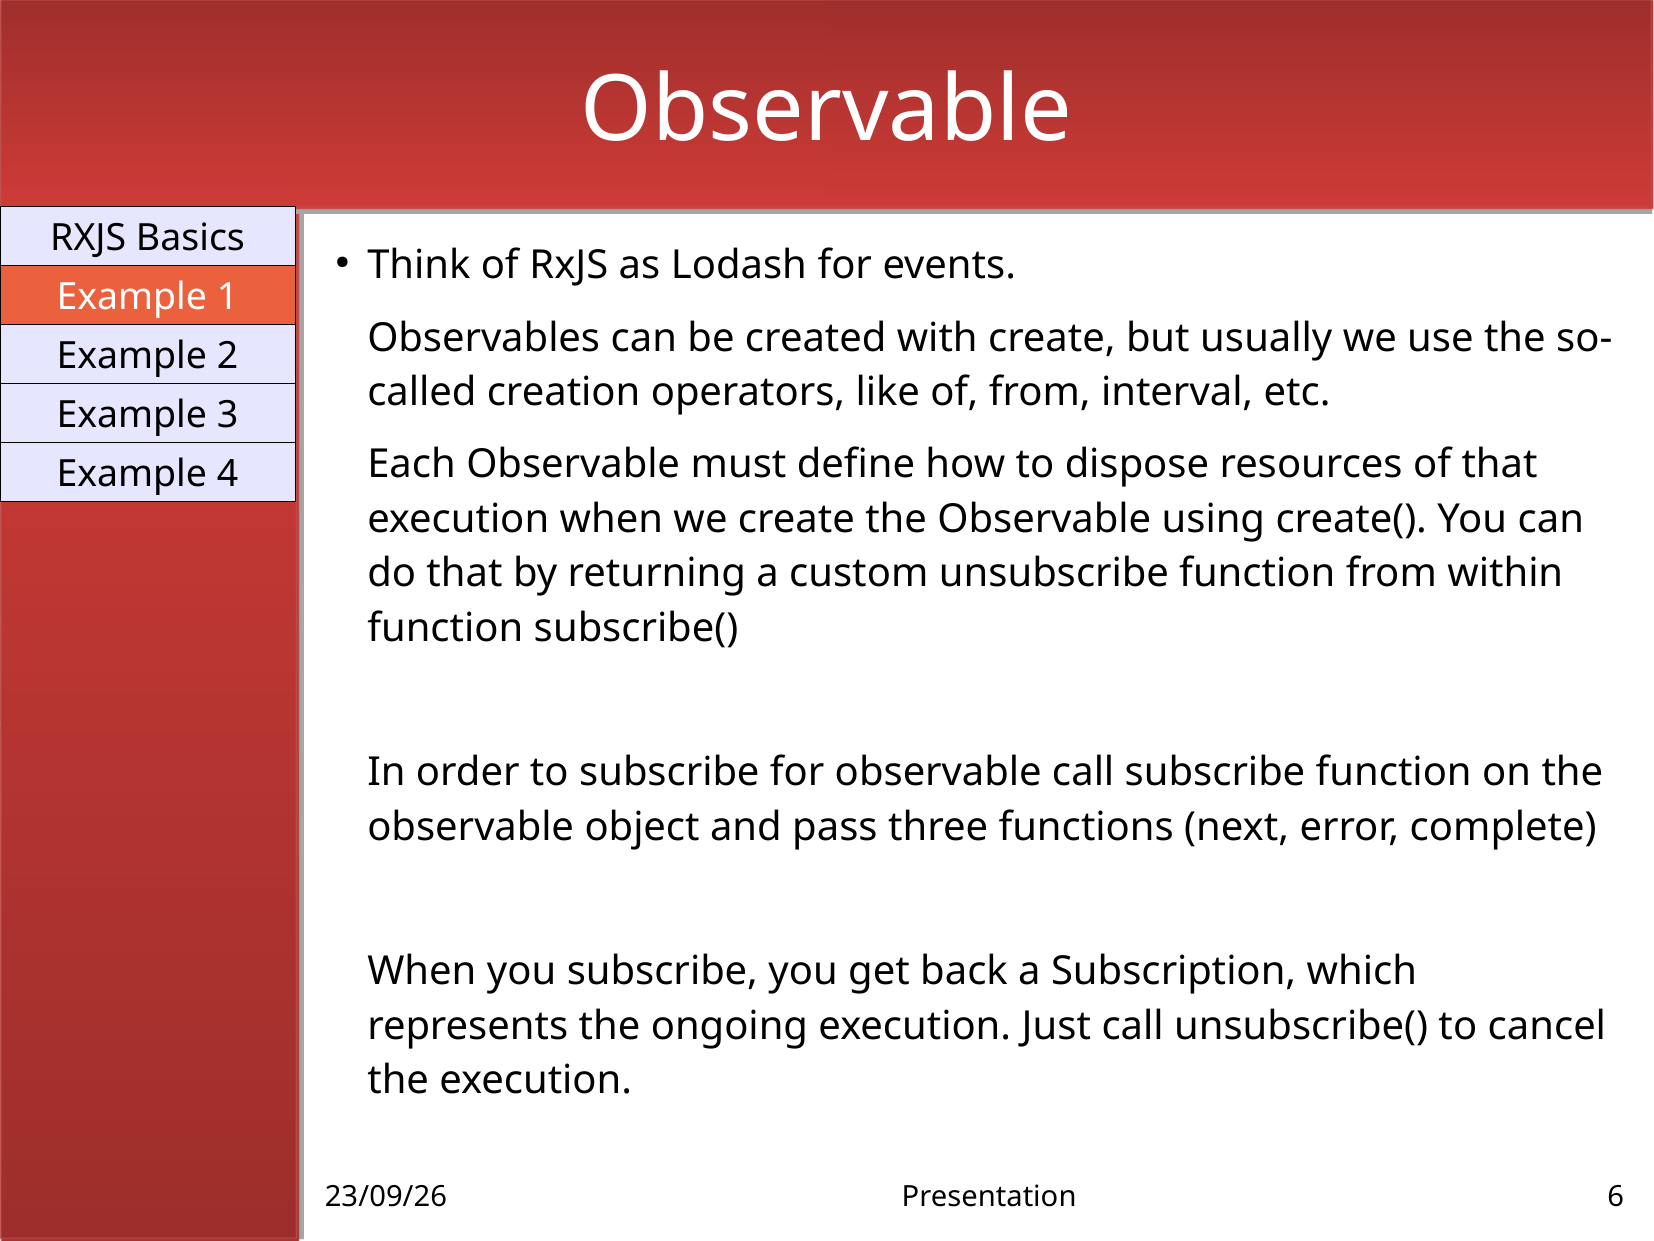

# Observable
RXJS Basics
Think of RxJS as Lodash for events.
Observables can be created with create, but usually we use the so-called creation operators, like of, from, interval, etc.
Each Observable must define how to dispose resources of that execution when we create the Observable using create(). You can do that by returning a custom unsubscribe function from within function subscribe()
In order to subscribe for observable call subscribe function on the observable object and pass three functions (next, error, complete)
When you subscribe, you get back a Subscription, which represents the ongoing execution. Just call unsubscribe() to cancel the execution.
Example 1
Example 2
Example 3
Example 4
Presentation
6